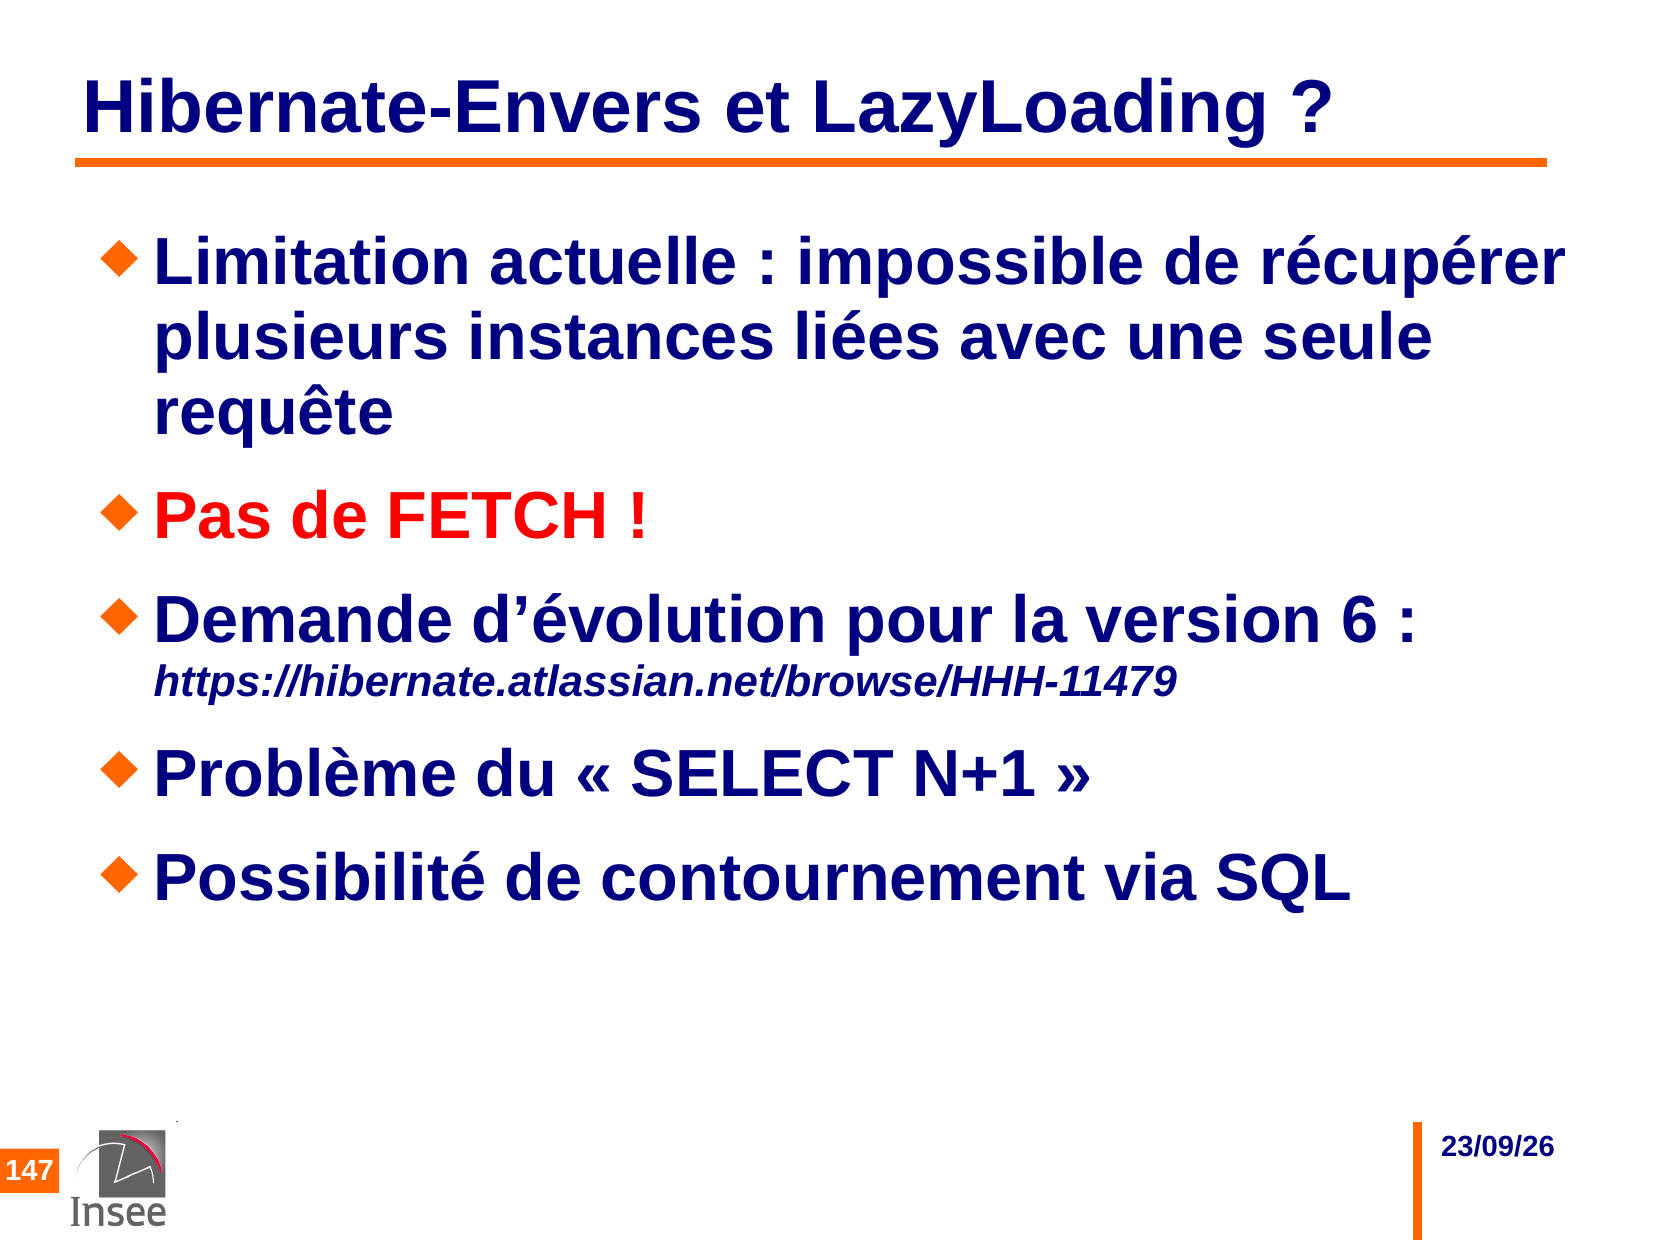

# Hibernate-Envers et LazyLoading ?
Limitation actuelle : impossible de récupérer plusieurs instances liées avec une seule requête
Pas de FETCH !
Demande d’évolution pour la version 6 : https://hibernate.atlassian.net/browse/HHH-11479
Problème du « SELECT N+1 »
Possibilité de contournement via SQL
147